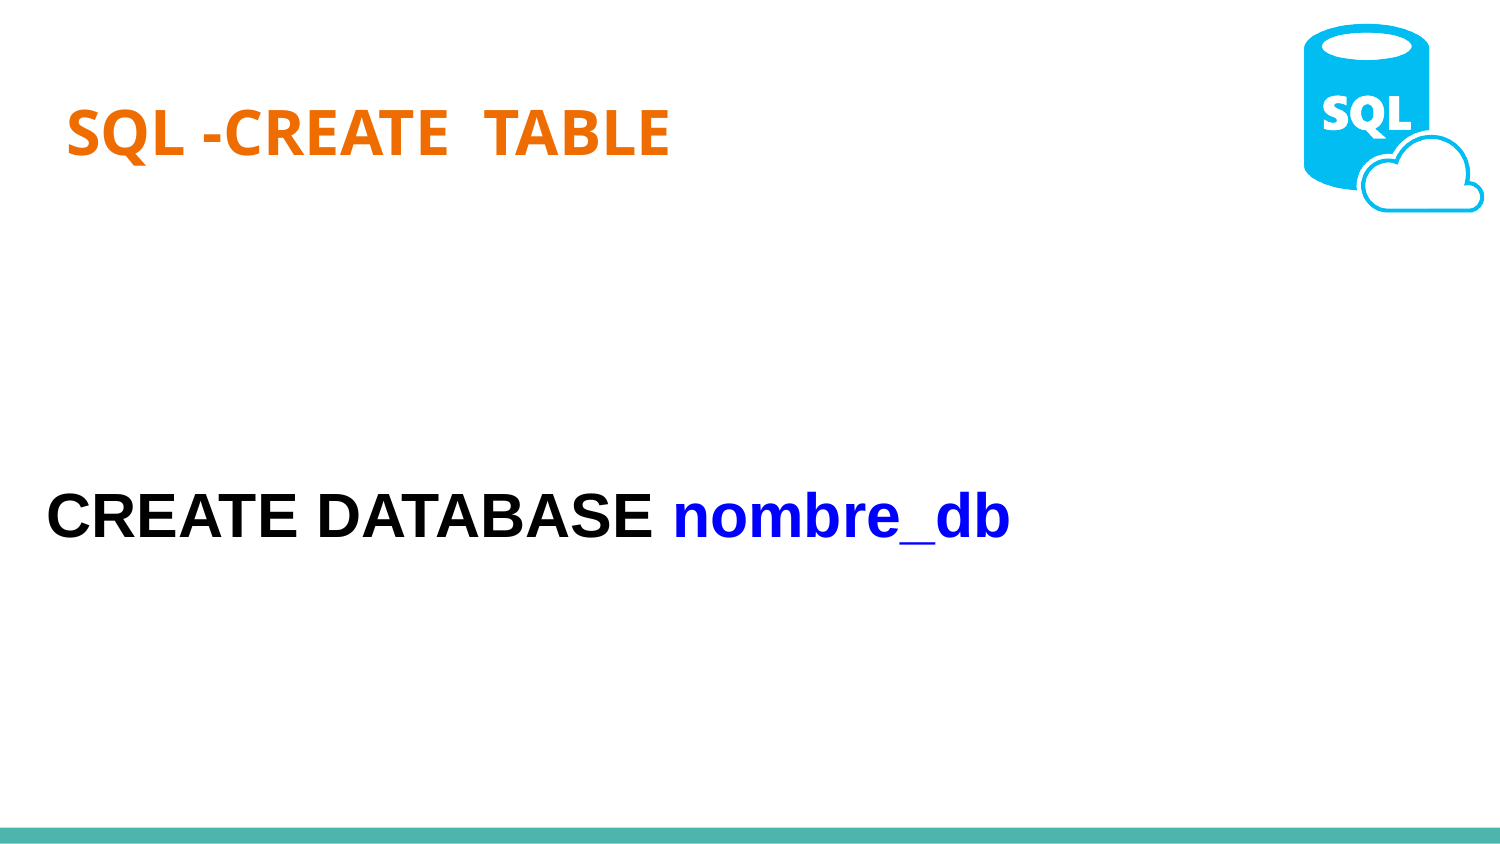

# SQL -CREATE TABLE
CREATE DATABASE nombre_db